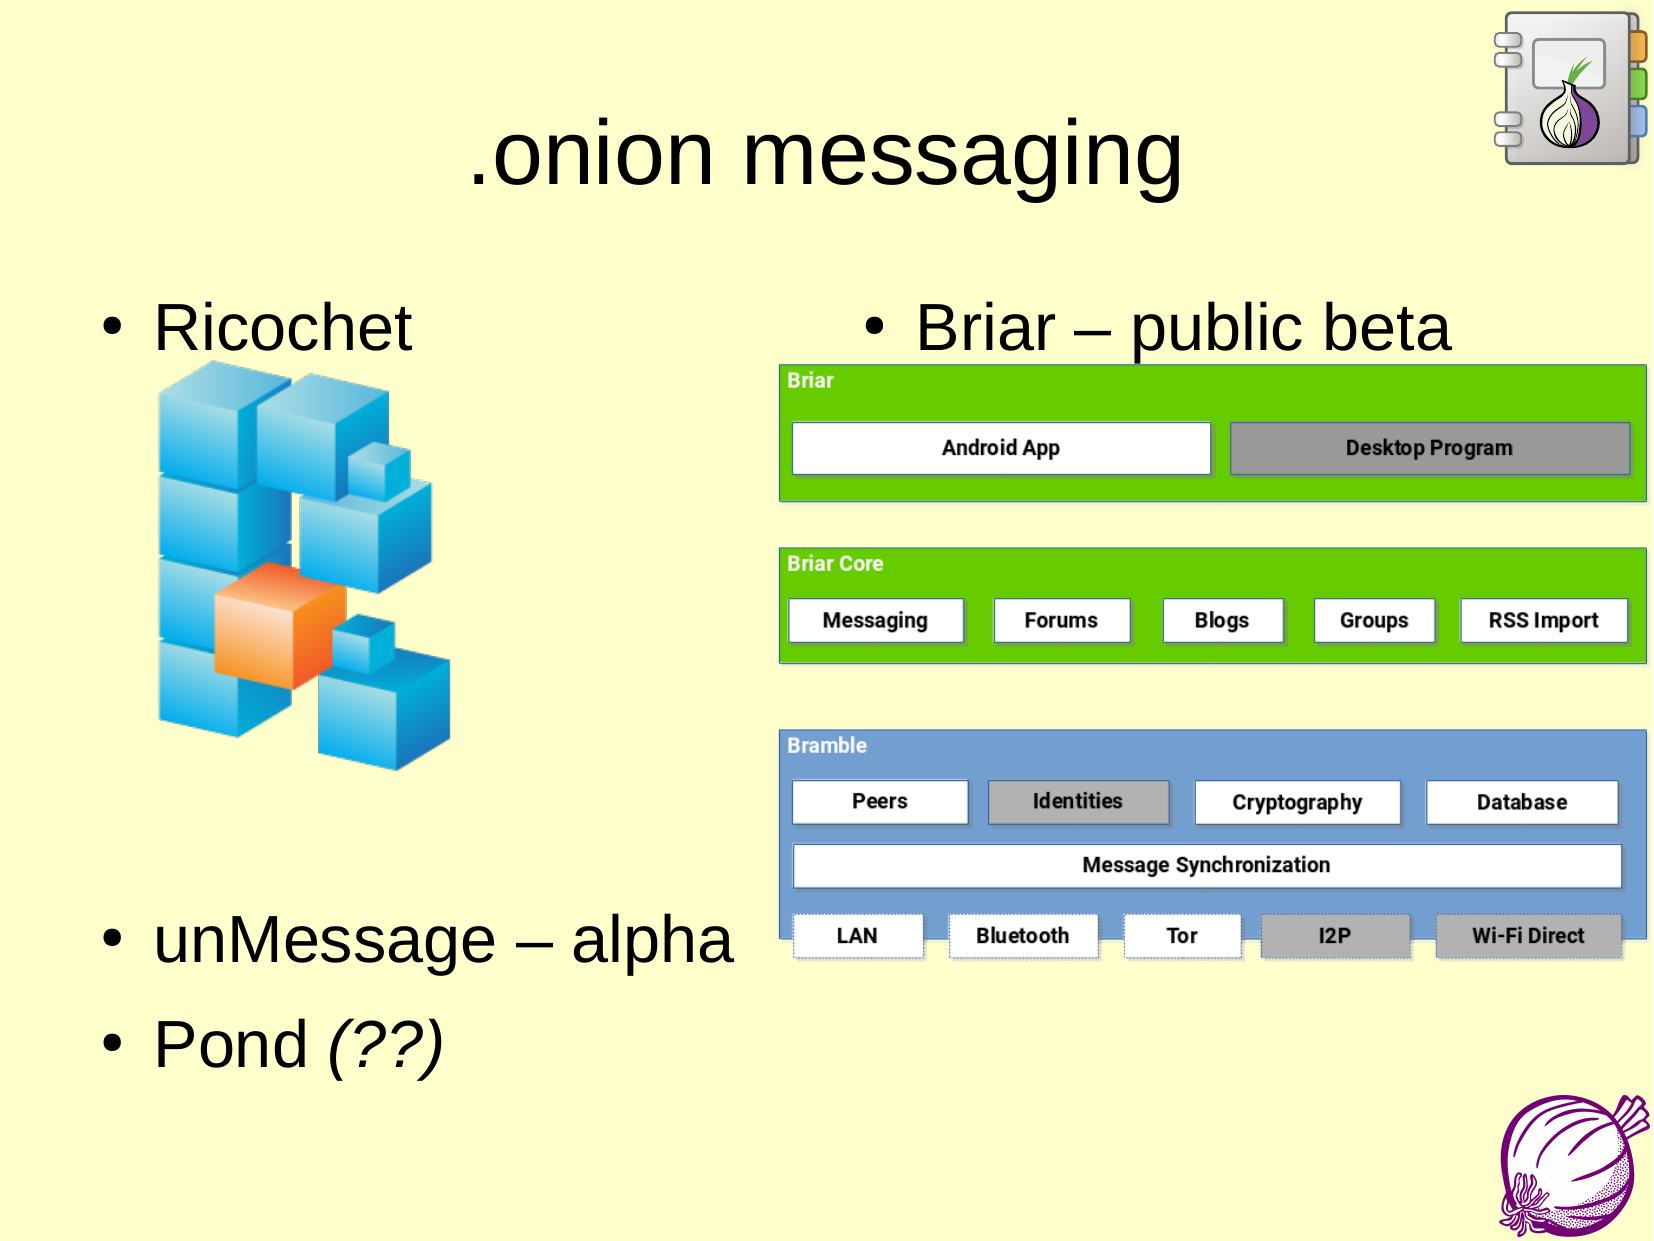

# .onion messaging
Ricochet
Briar – public beta
unMessage – alpha
Pond (??)